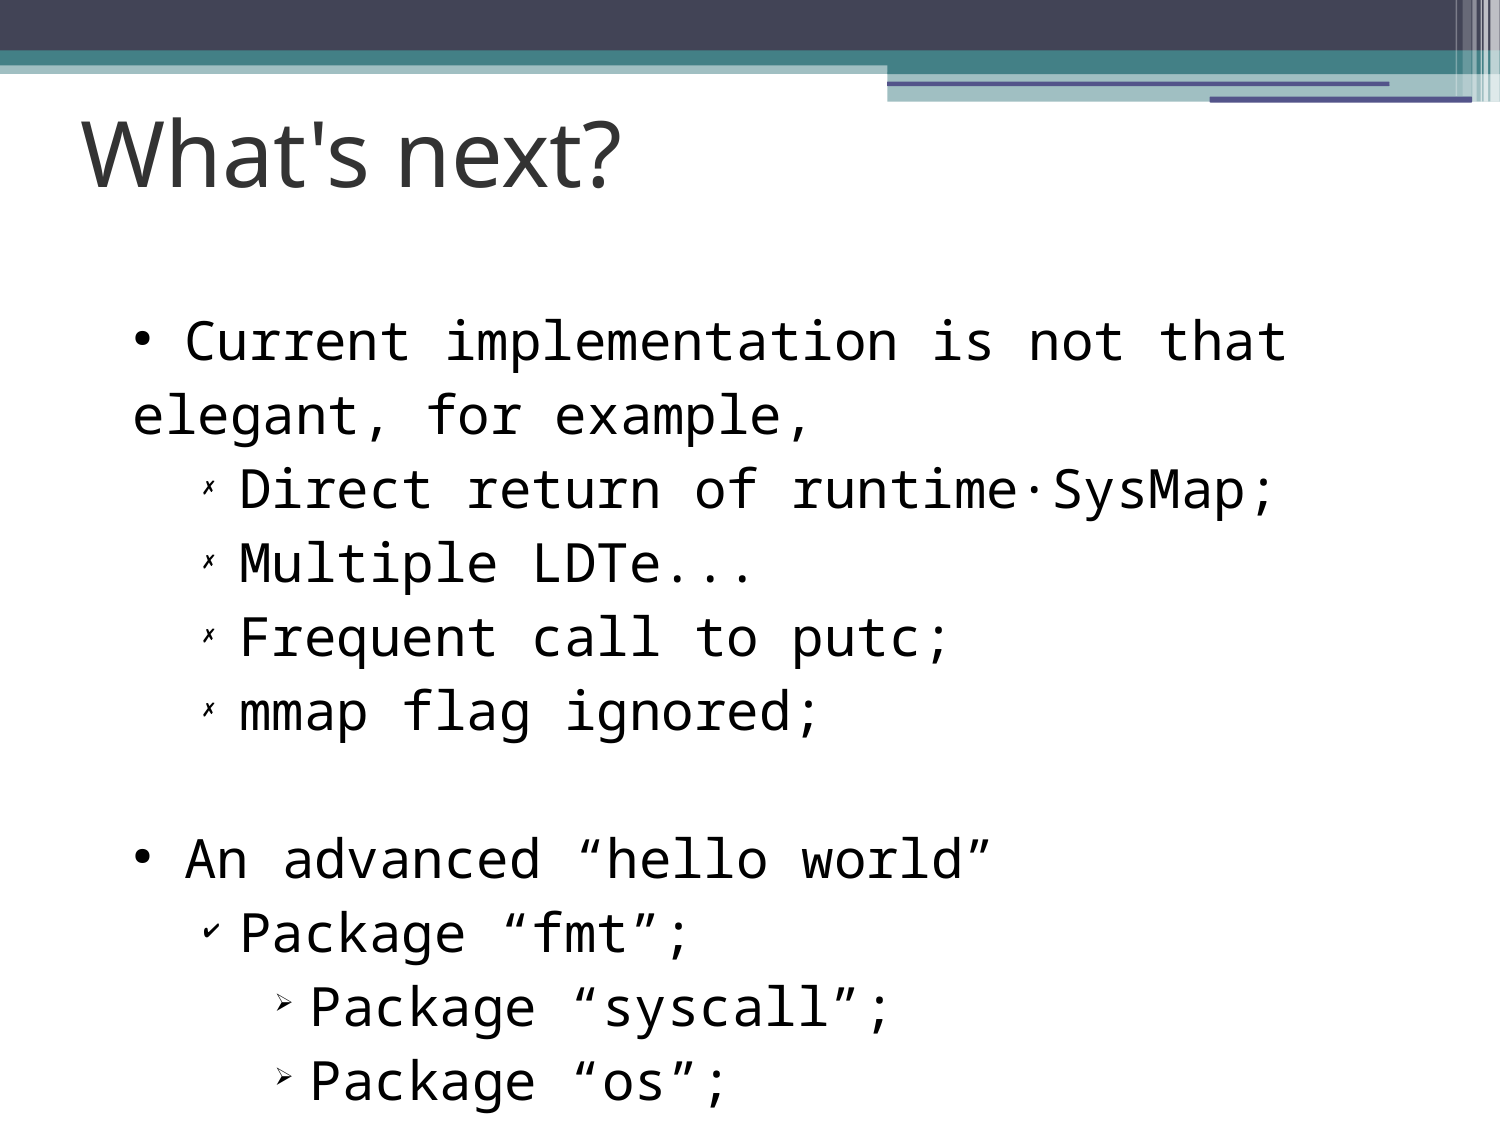

What's next?
 Current implementation is not that elegant, for example,
Direct return of runtime·SysMap;
Multiple LDTe...
Frequent call to putc;
mmap flag ignored;
 An advanced “hello world”
Package “fmt”;
Package “syscall”;
Package “os”;
...